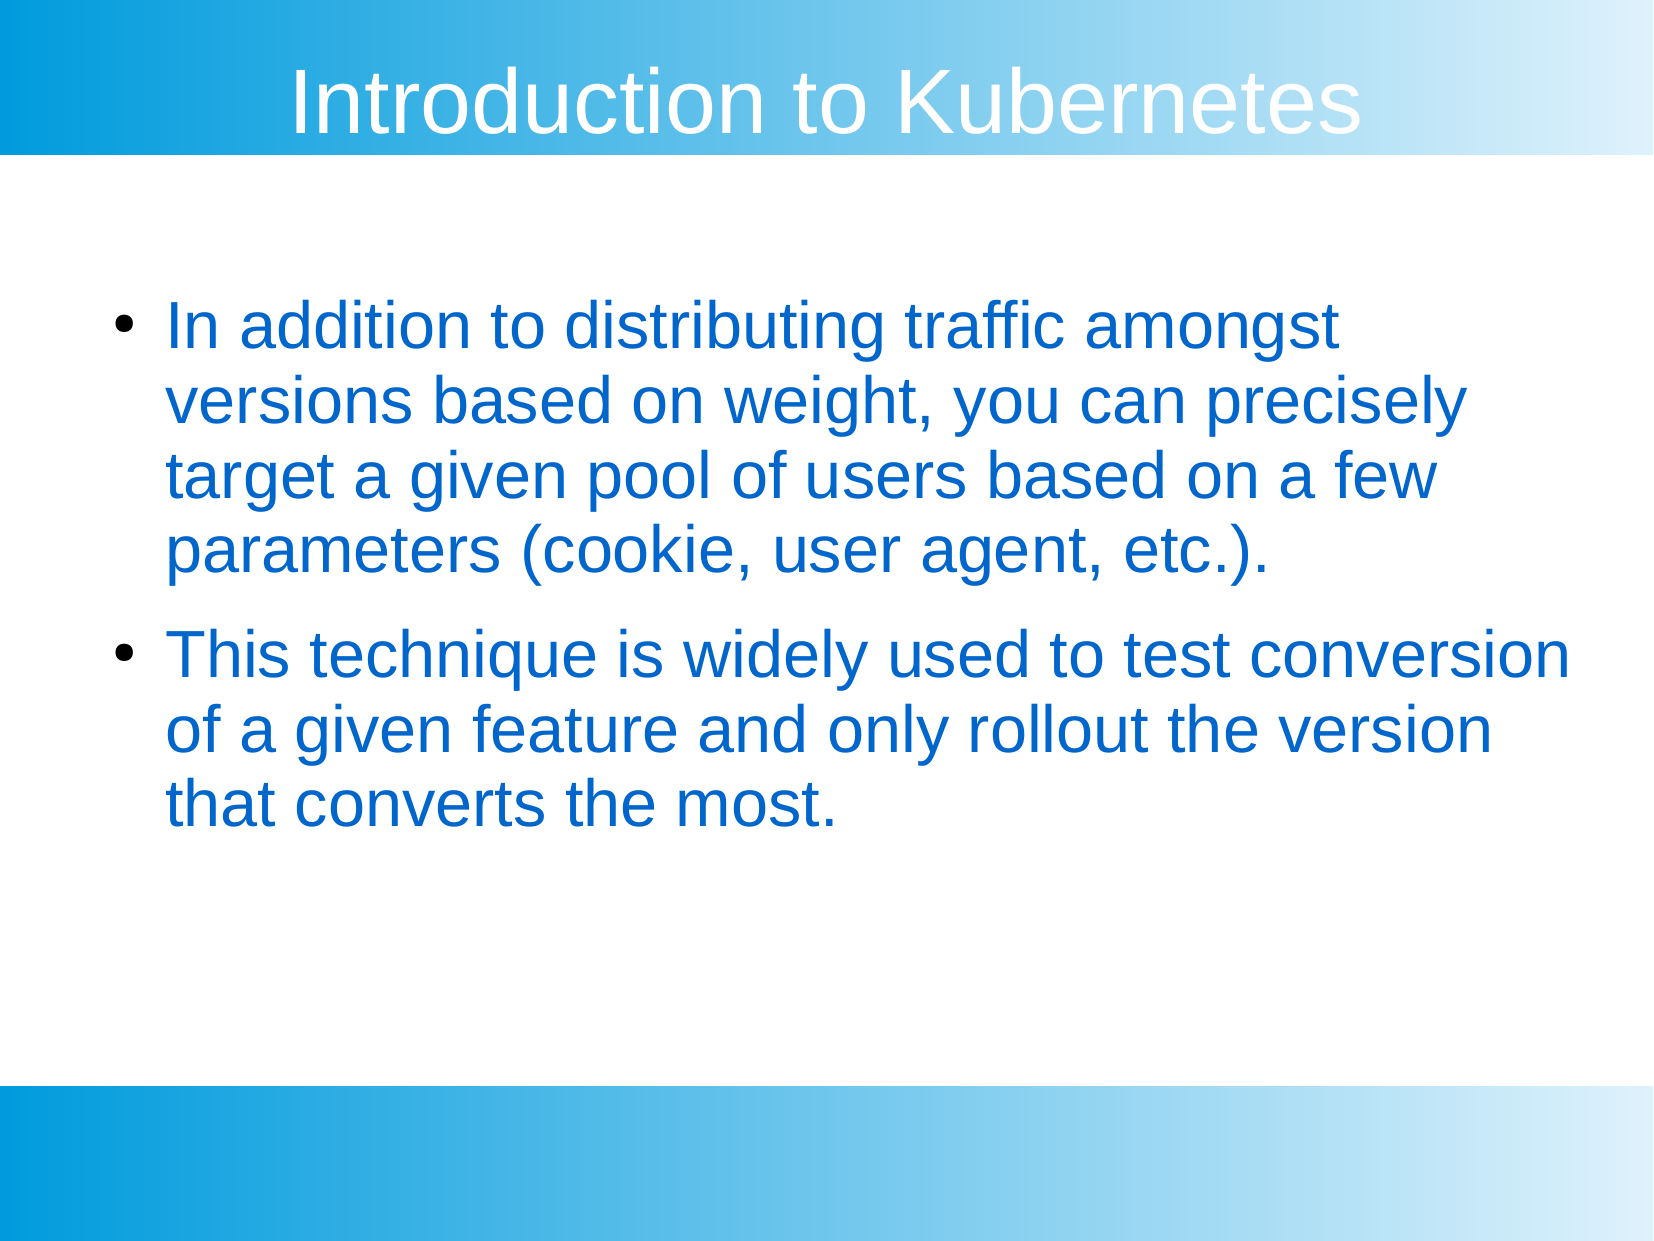

# Introduction to Kubernetes
In addition to distributing traffic amongst versions based on weight, you can precisely target a given pool of users based on a few parameters (cookie, user agent, etc.).
This technique is widely used to test conversion of a given feature and only rollout the version that converts the most.